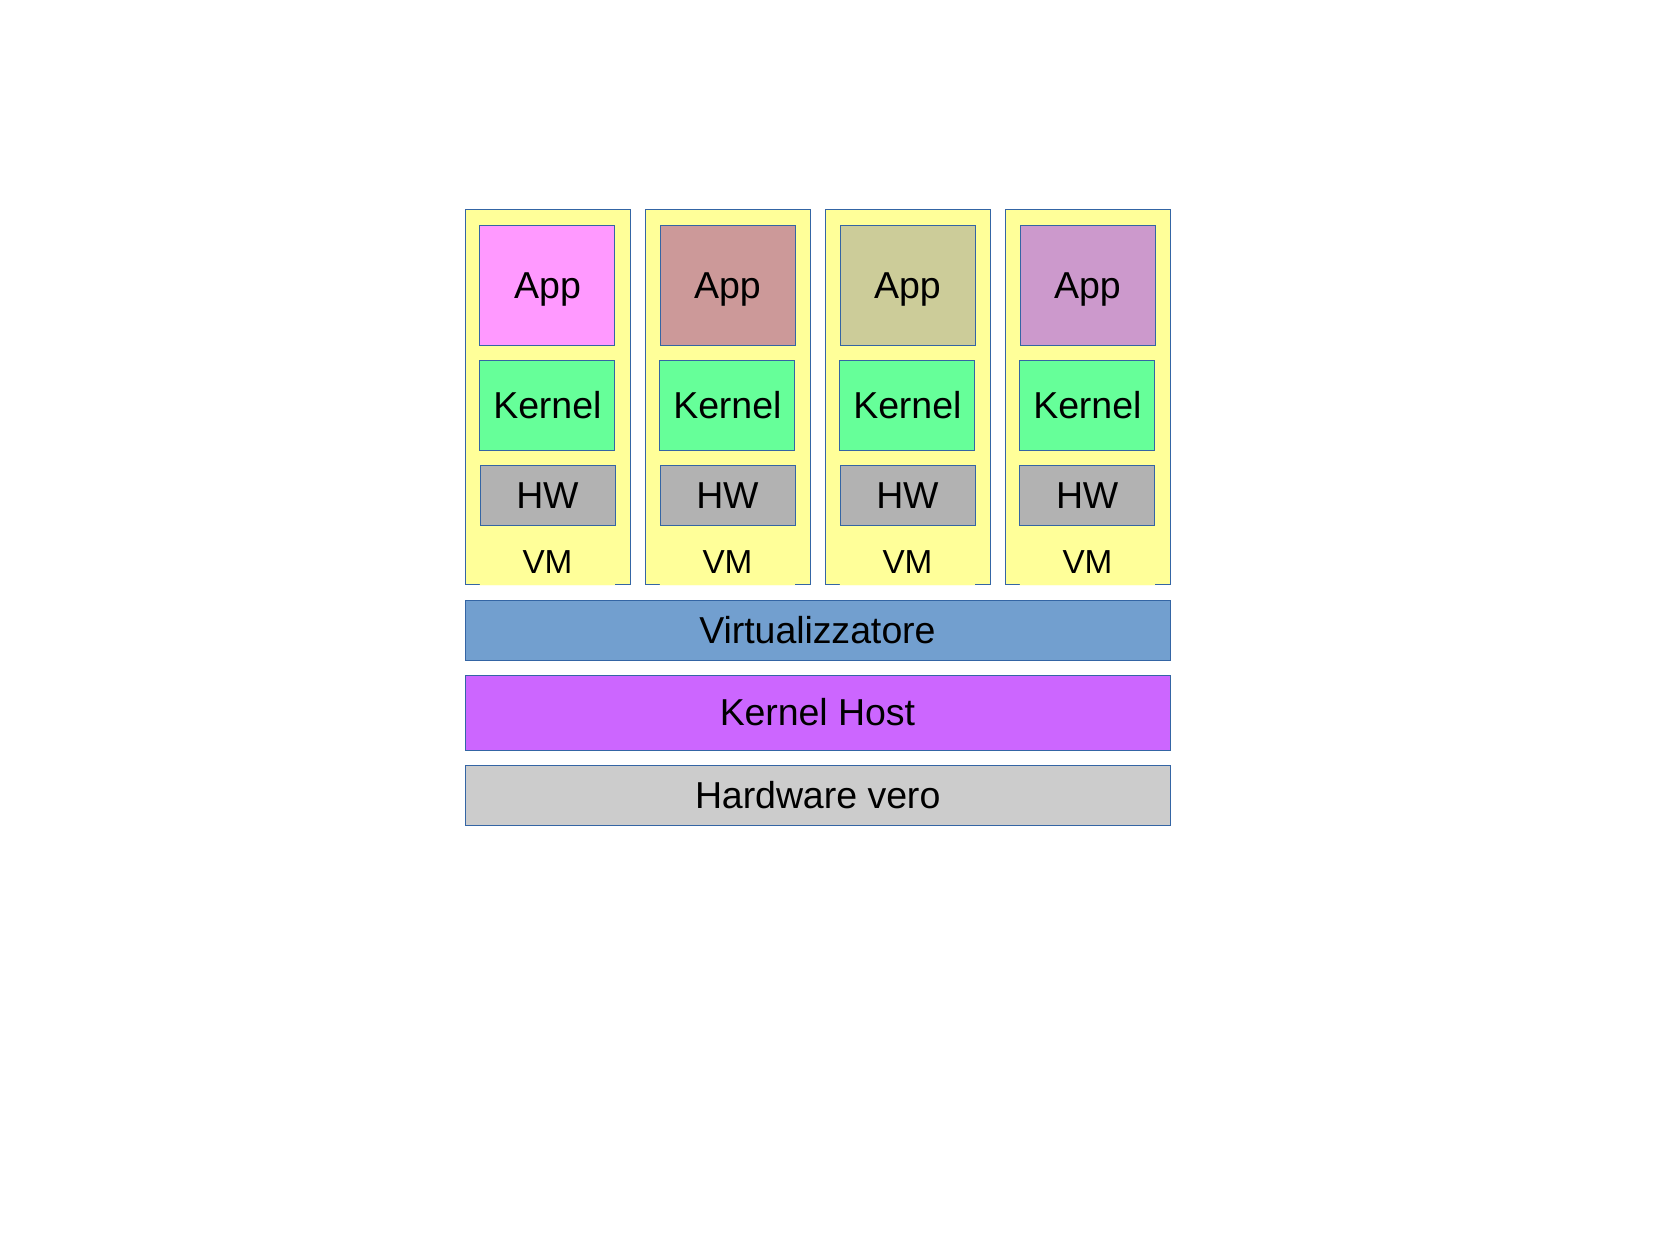

App
App
App
App
App
App
App
App
App
App
App
App
App
Linux
Kernel
Kernel
Linux
Kernel
Kernel
Linux
Kernel
Kernel
Linux
Kernel
Kernel
Linux
Kernel
Linux
Kernel
Linux
Kernel
Linux
Kernel
Linux
Kernel
Linux
Kernel
Linux
Kernel
Linux
Kernel
HW
HW
HW
HW
VM
VM
VM
VM
Hyper-VM
Hyper-VM
Hyper-VM
Hyper-VM
Hyper-VM
Hyper-VM
Hyper-VM
Hyper-VM
Virtualizzatore
Kernel Host
Hardware vero